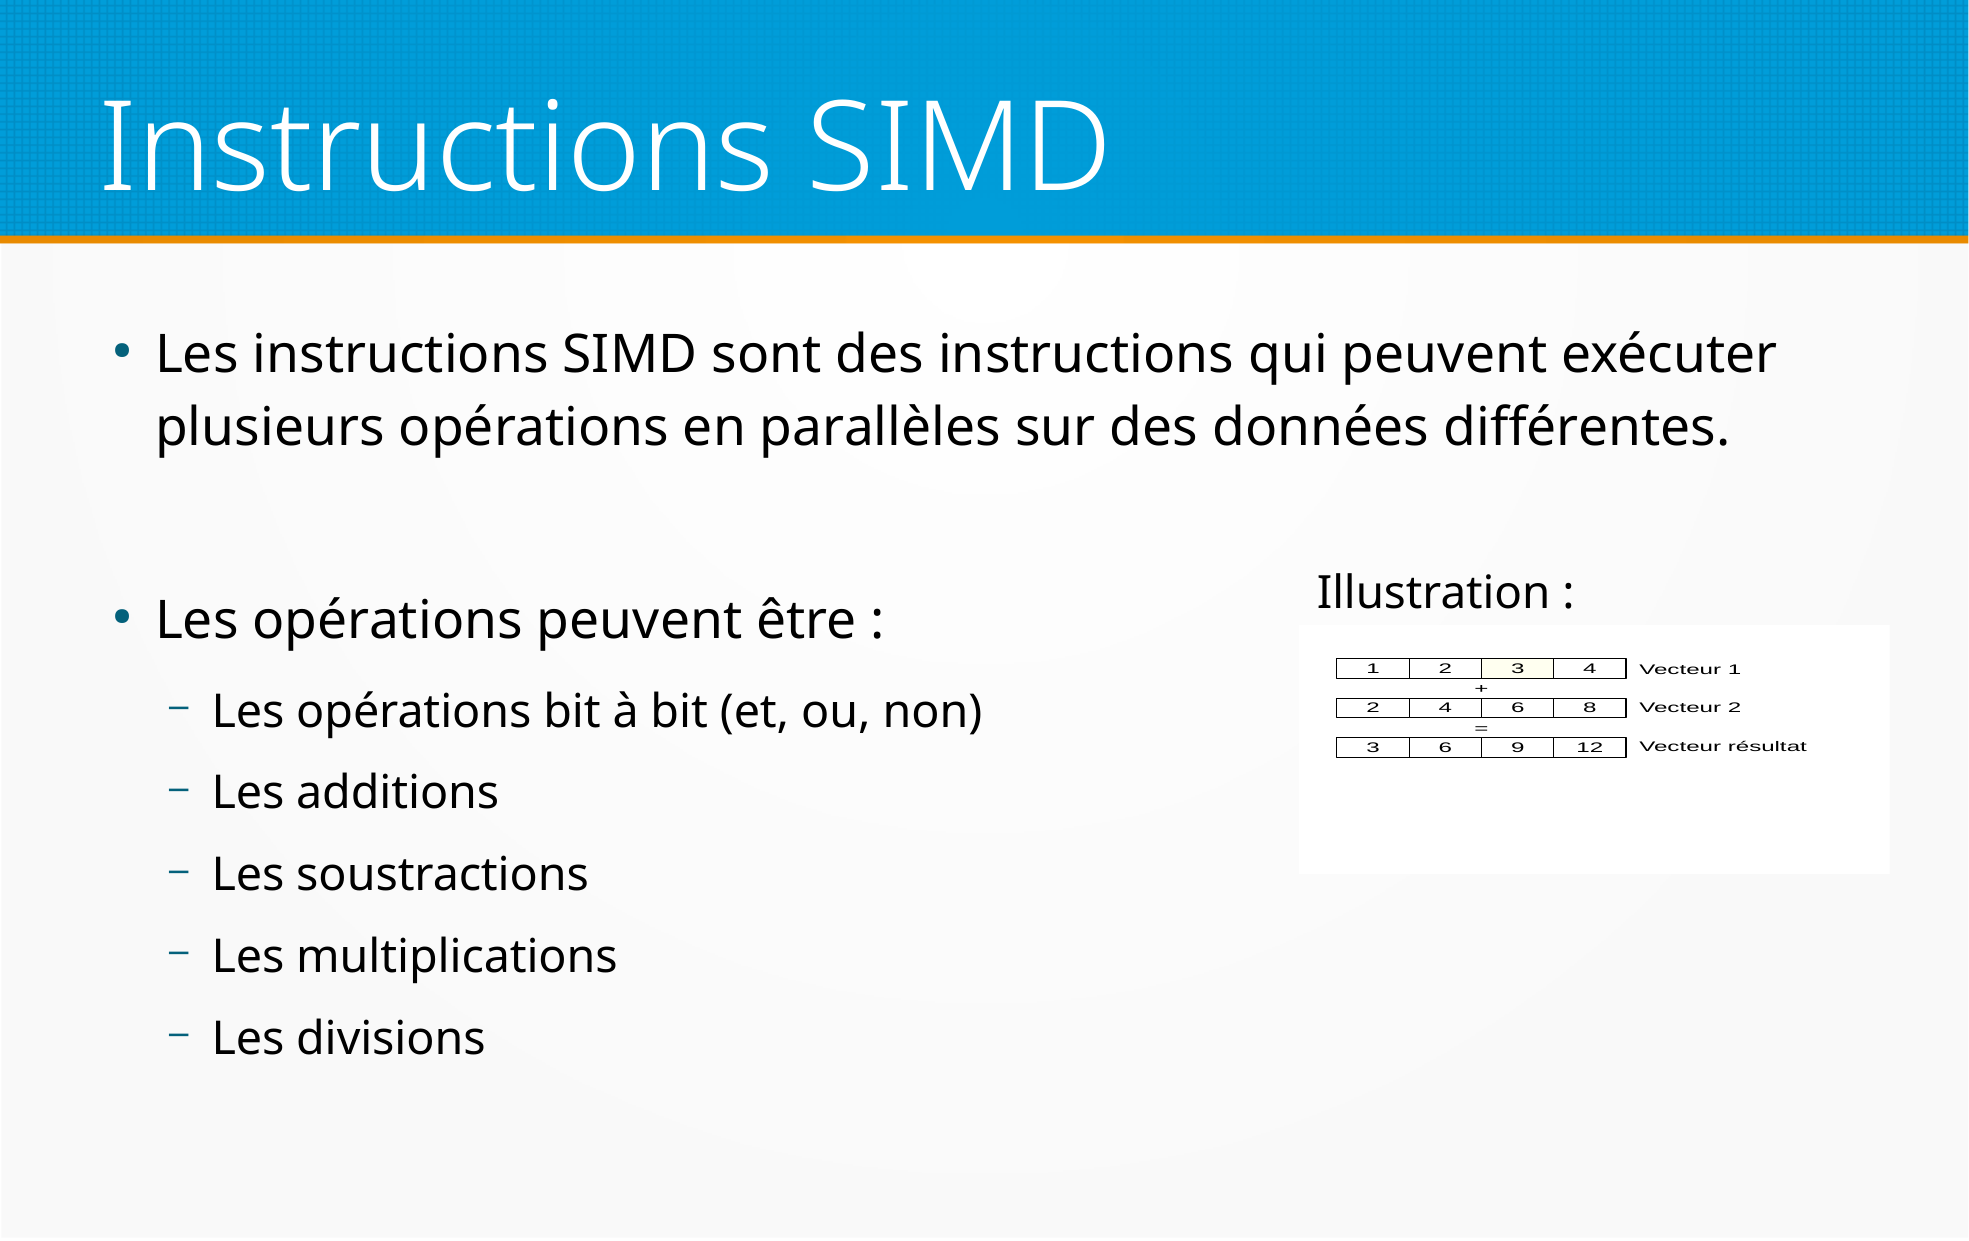

# Instructions SIMD
Les instructions SIMD sont des instructions qui peuvent exécuter plusieurs opérations en parallèles sur des données différentes.
Les opérations peuvent être :
Les opérations bit à bit (et, ou, non)
Les additions
Les soustractions
Les multiplications
Les divisions
Illustration :